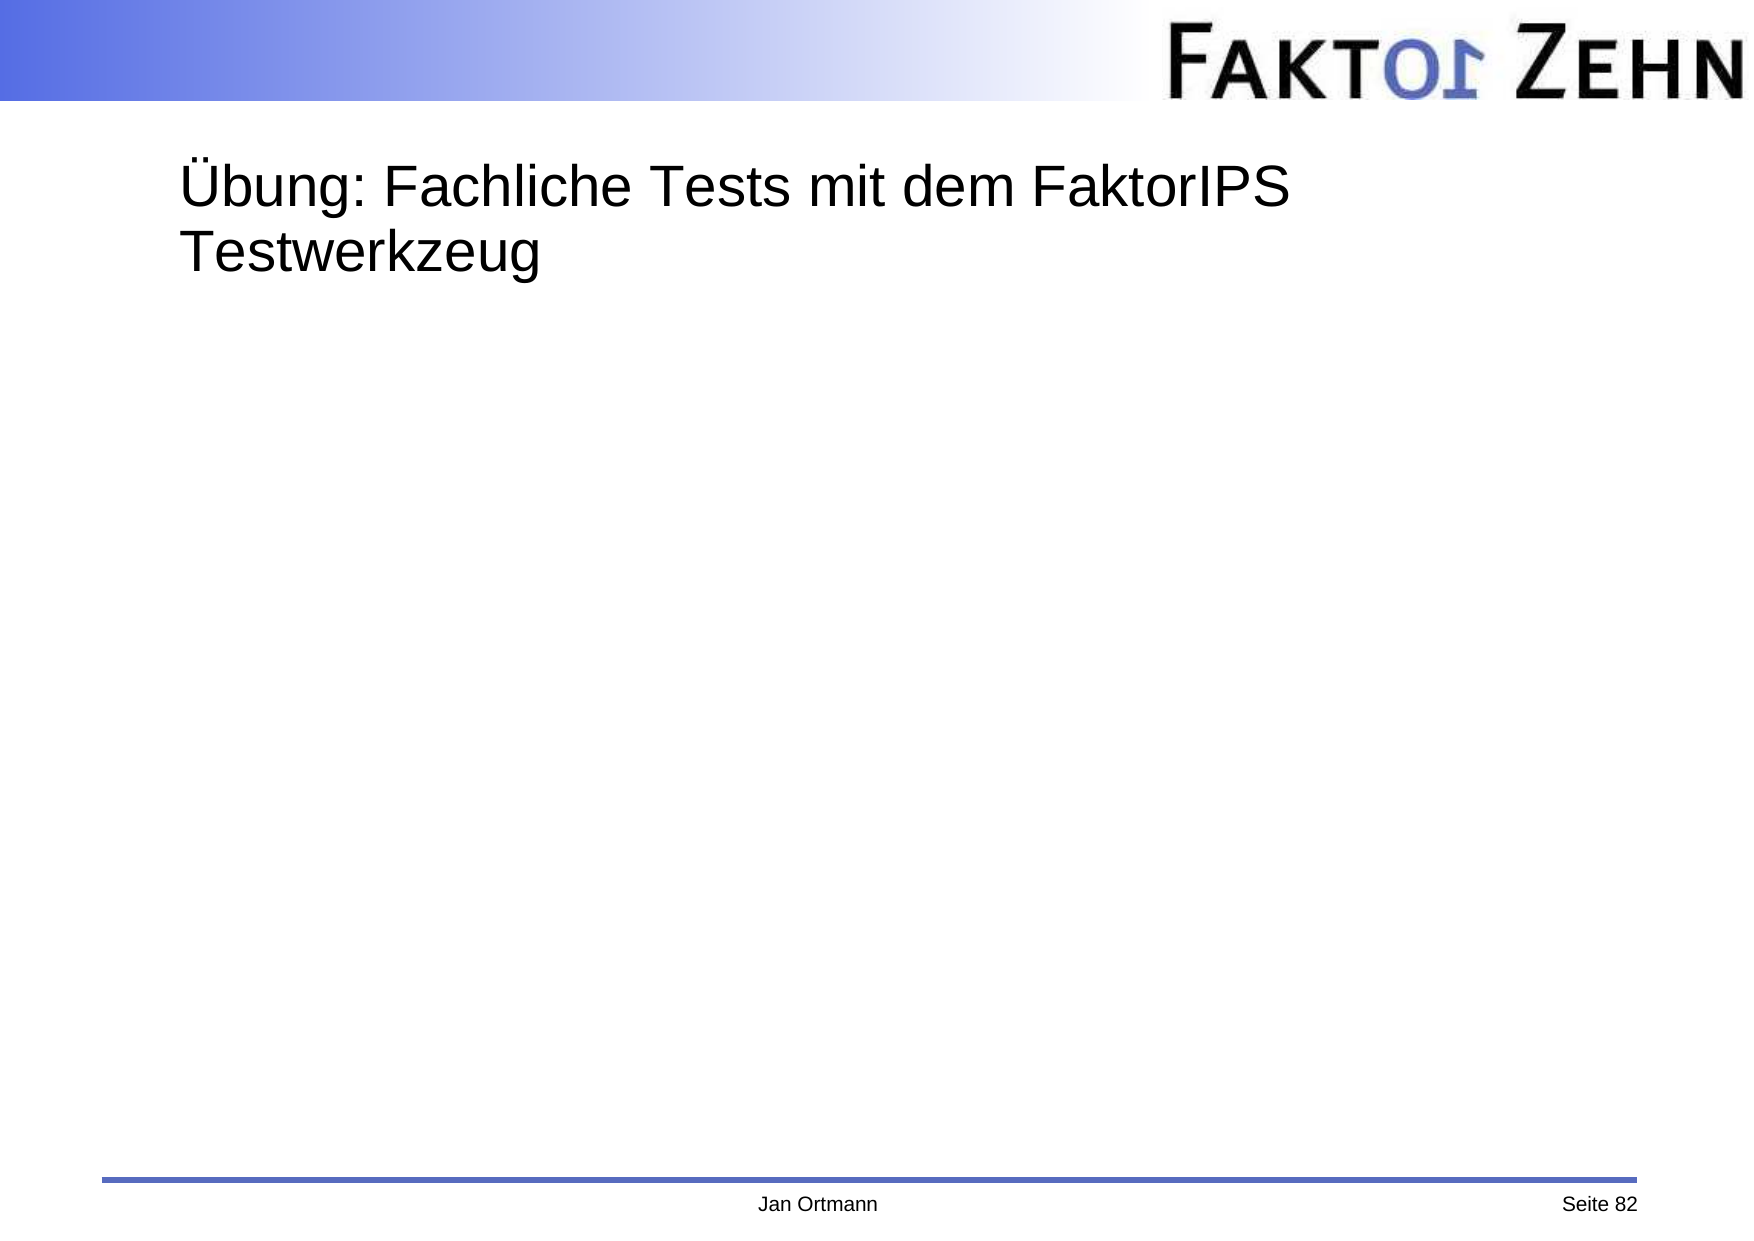

# Übung: Fachliche Tests mit dem FaktorIPS Testwerkzeug